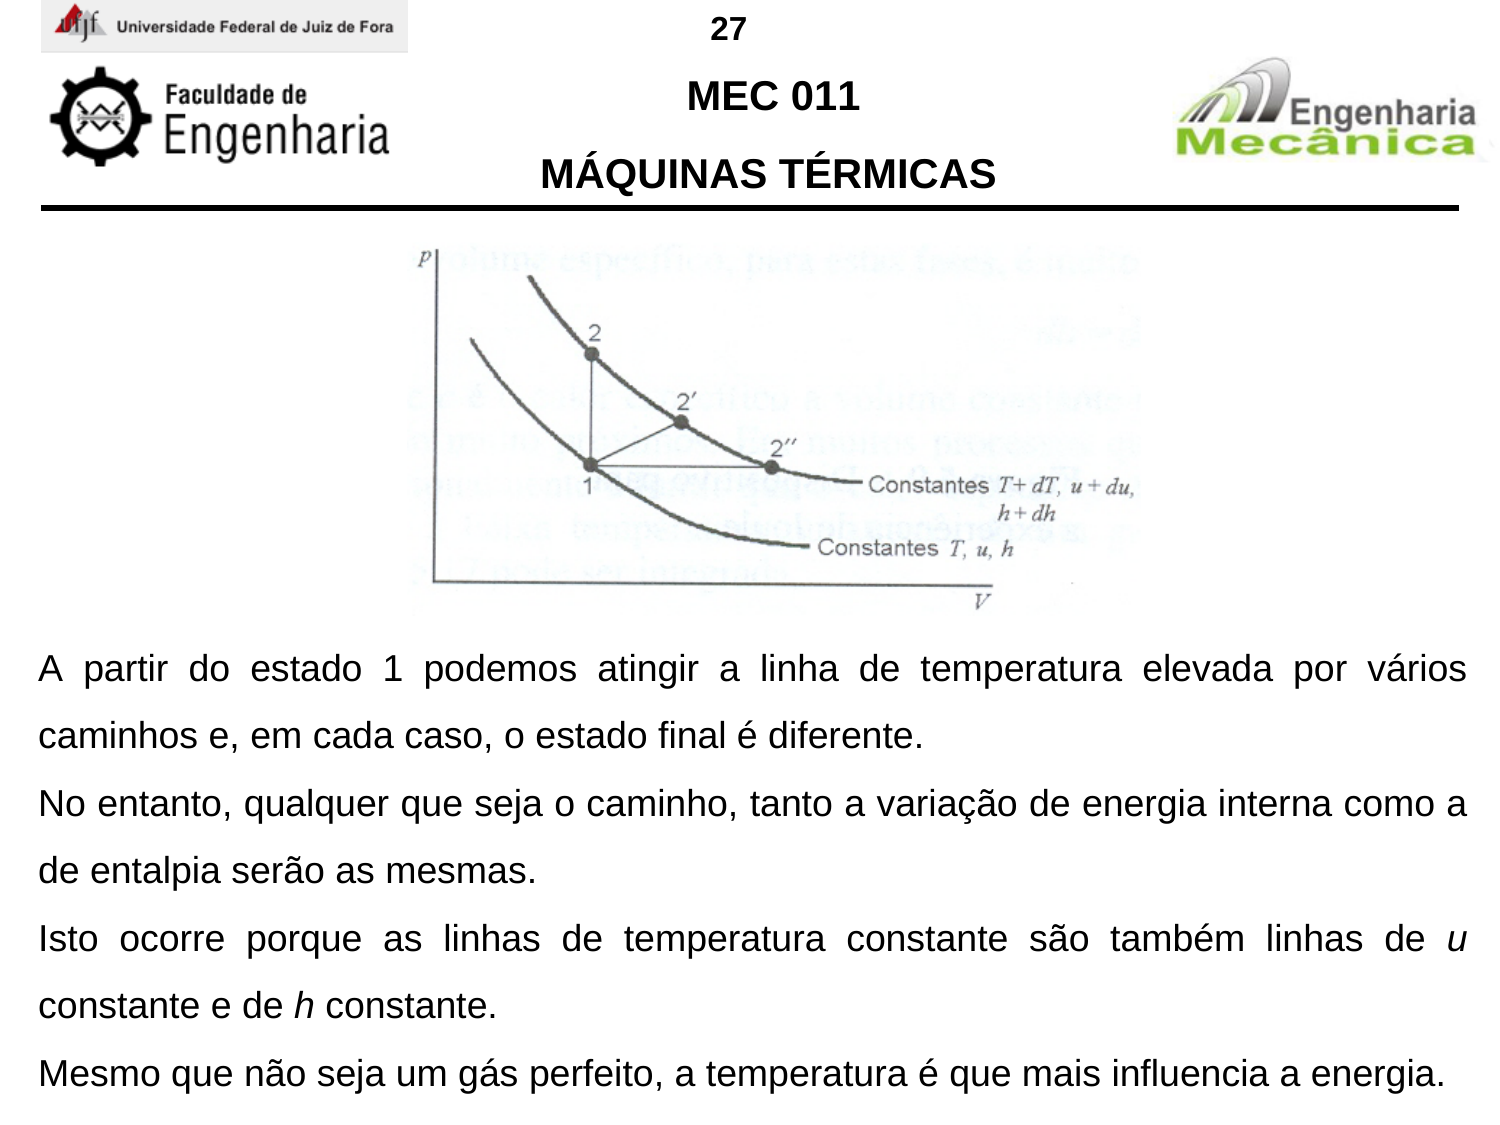

A partir do estado 1 podemos atingir a linha de temperatura elevada por vários caminhos e, em cada caso, o estado final é diferente.
No entanto, qualquer que seja o caminho, tanto a variação de energia interna como a de entalpia serão as mesmas.
Isto ocorre porque as linhas de temperatura constante são também linhas de u constante e de h constante.
Mesmo que não seja um gás perfeito, a temperatura é que mais influencia a energia.